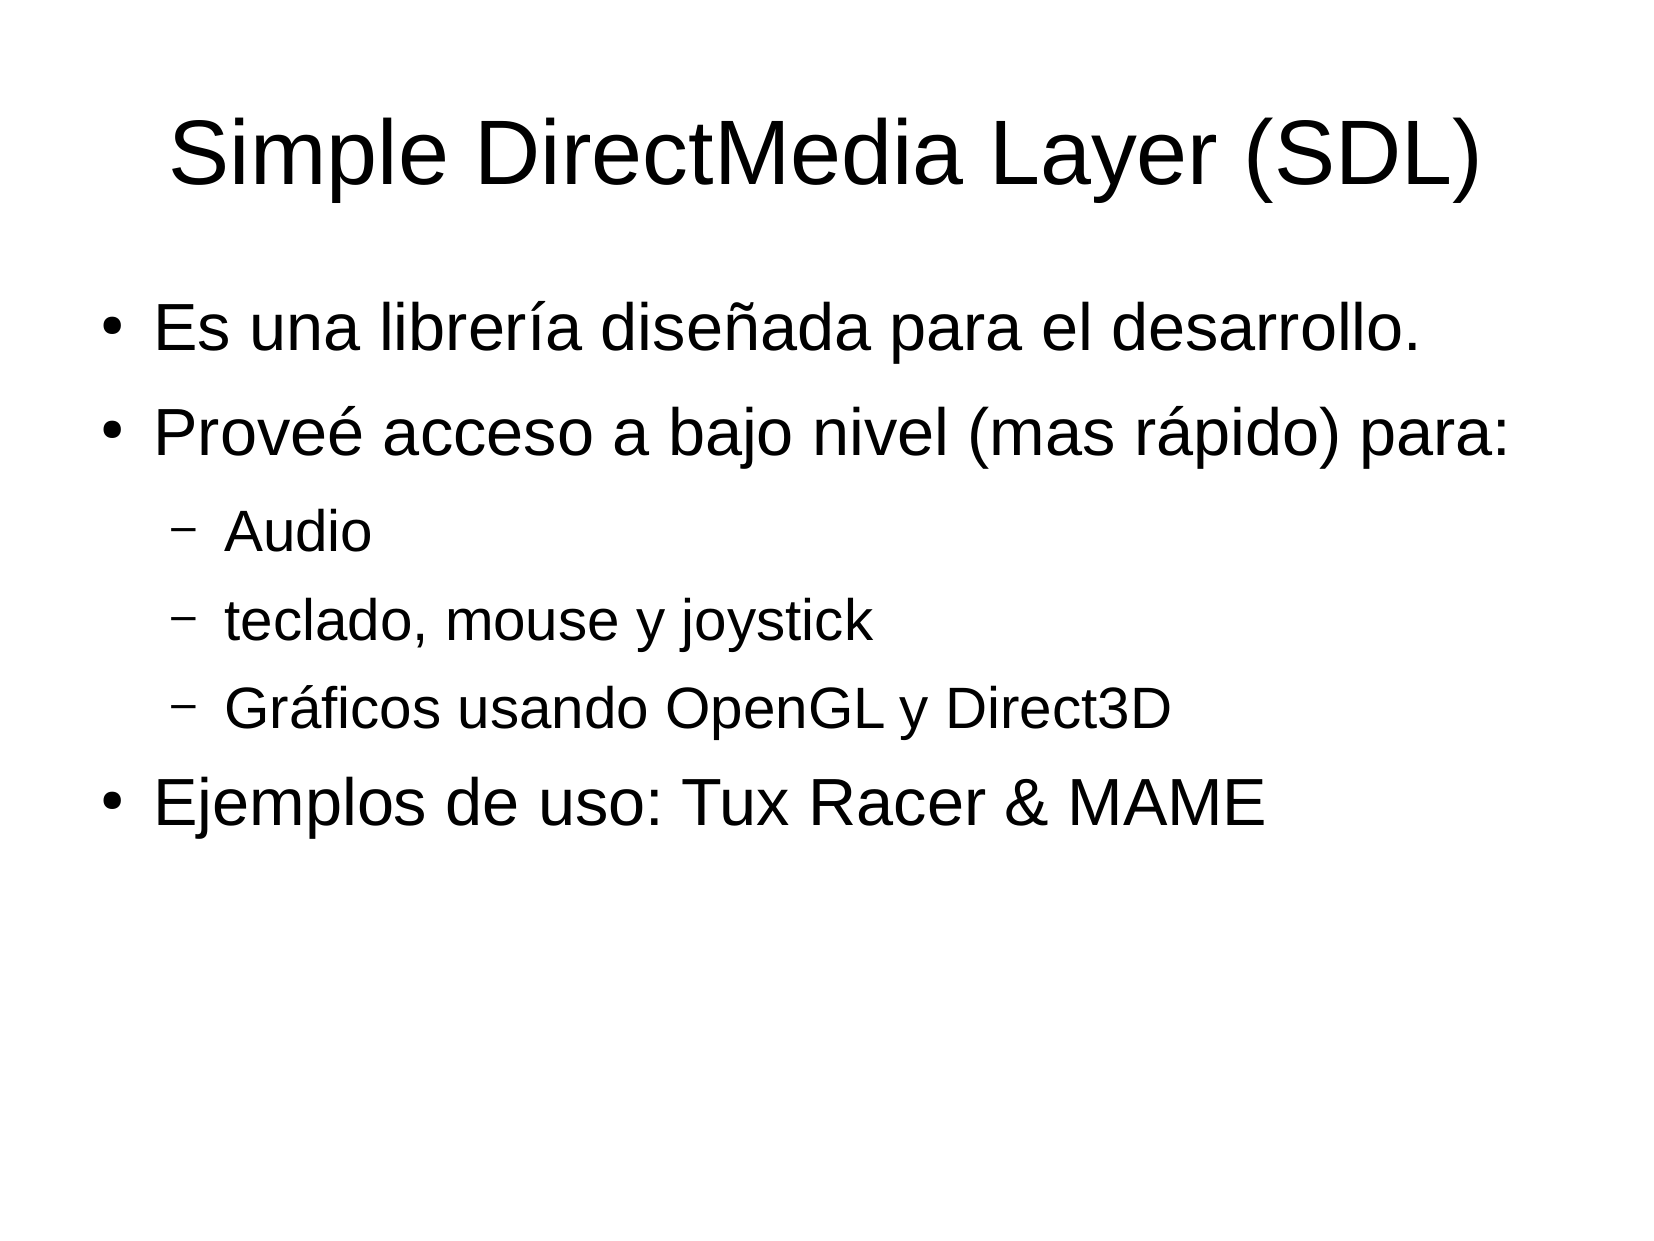

# Simple DirectMedia Layer (SDL)
Es una librería diseñada para el desarrollo.
Proveé acceso a bajo nivel (mas rápido) para:
Audio
teclado, mouse y joystick
Gráficos usando OpenGL y Direct3D
Ejemplos de uso: Tux Racer & MAME